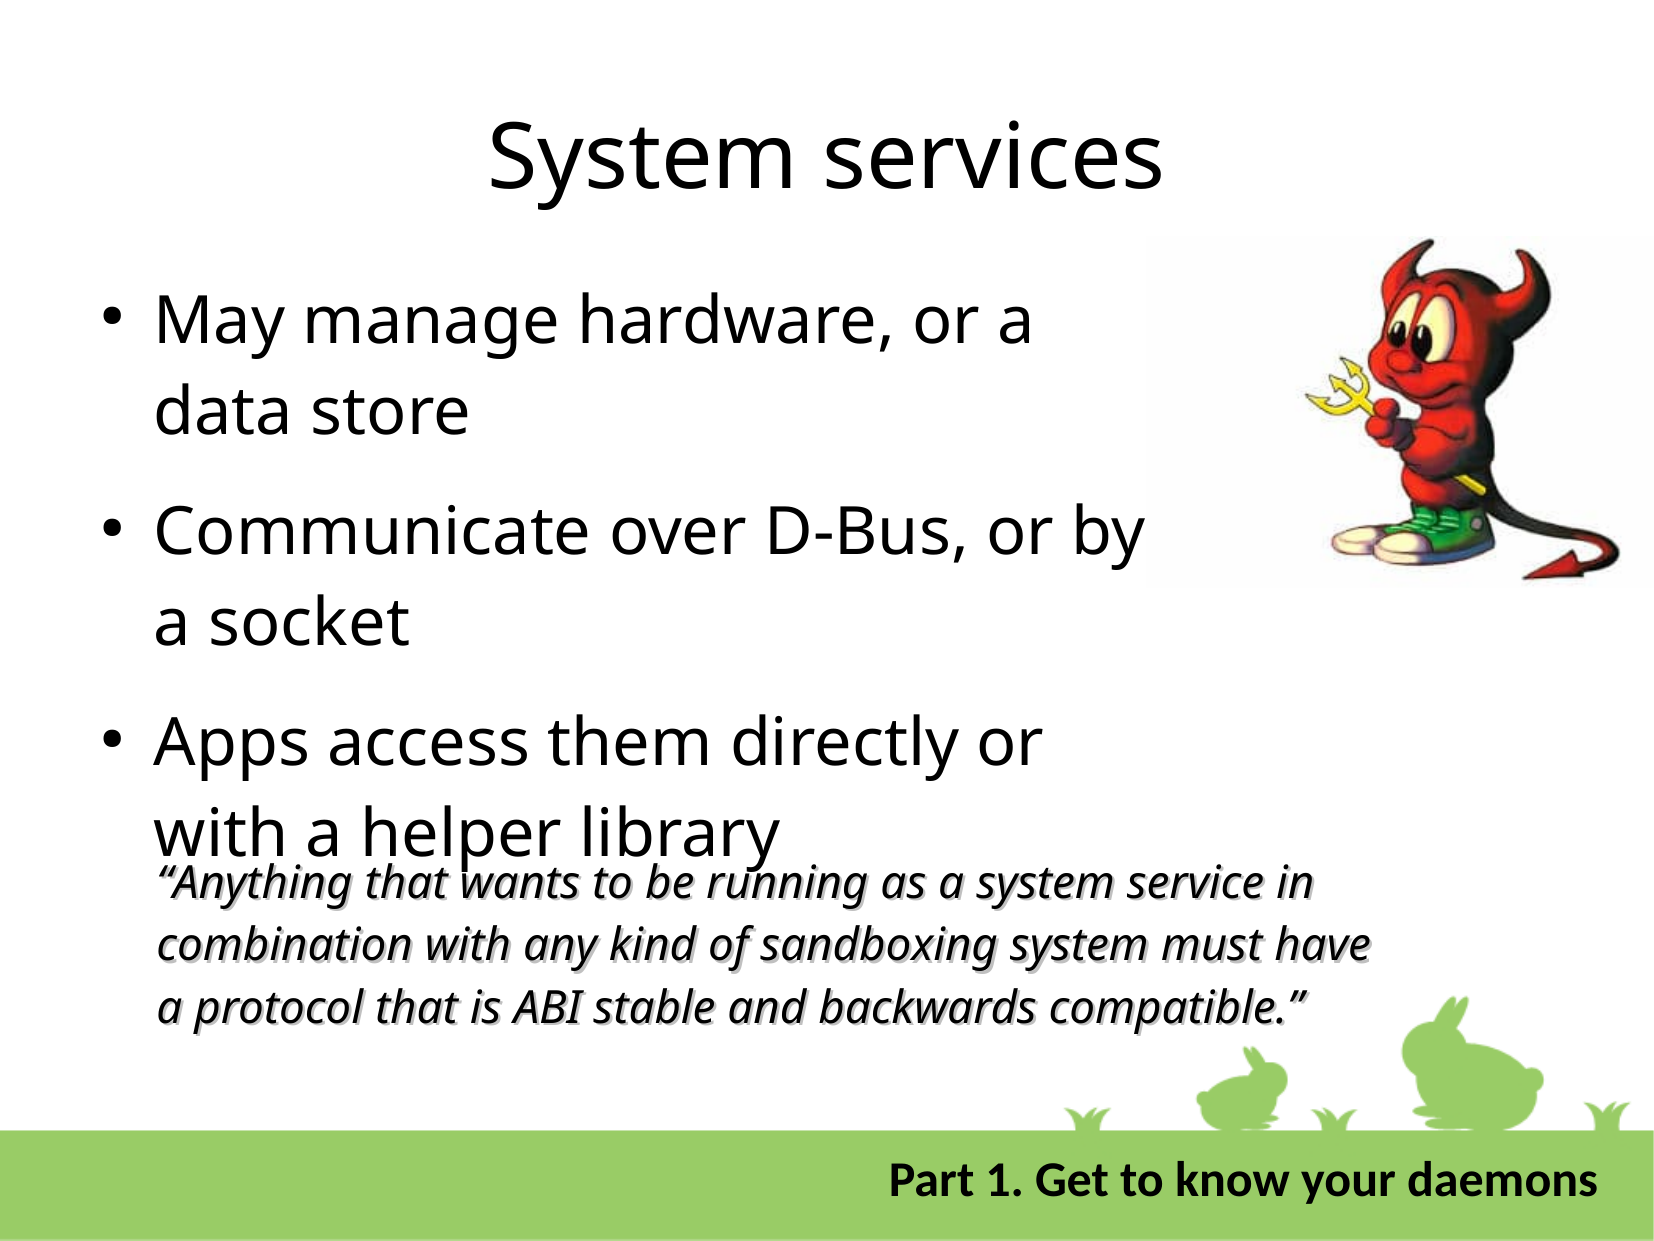

# System services
May manage hardware, or a data store
Communicate over D-Bus, or by a socket
Apps access them directly or with a helper library
list daemons?
“Anything that wants to be running as a system service in combination with any kind of sandboxing system must have a protocol that is ABI stable and backwards compatible.”
Part 1. Get to know your daemons